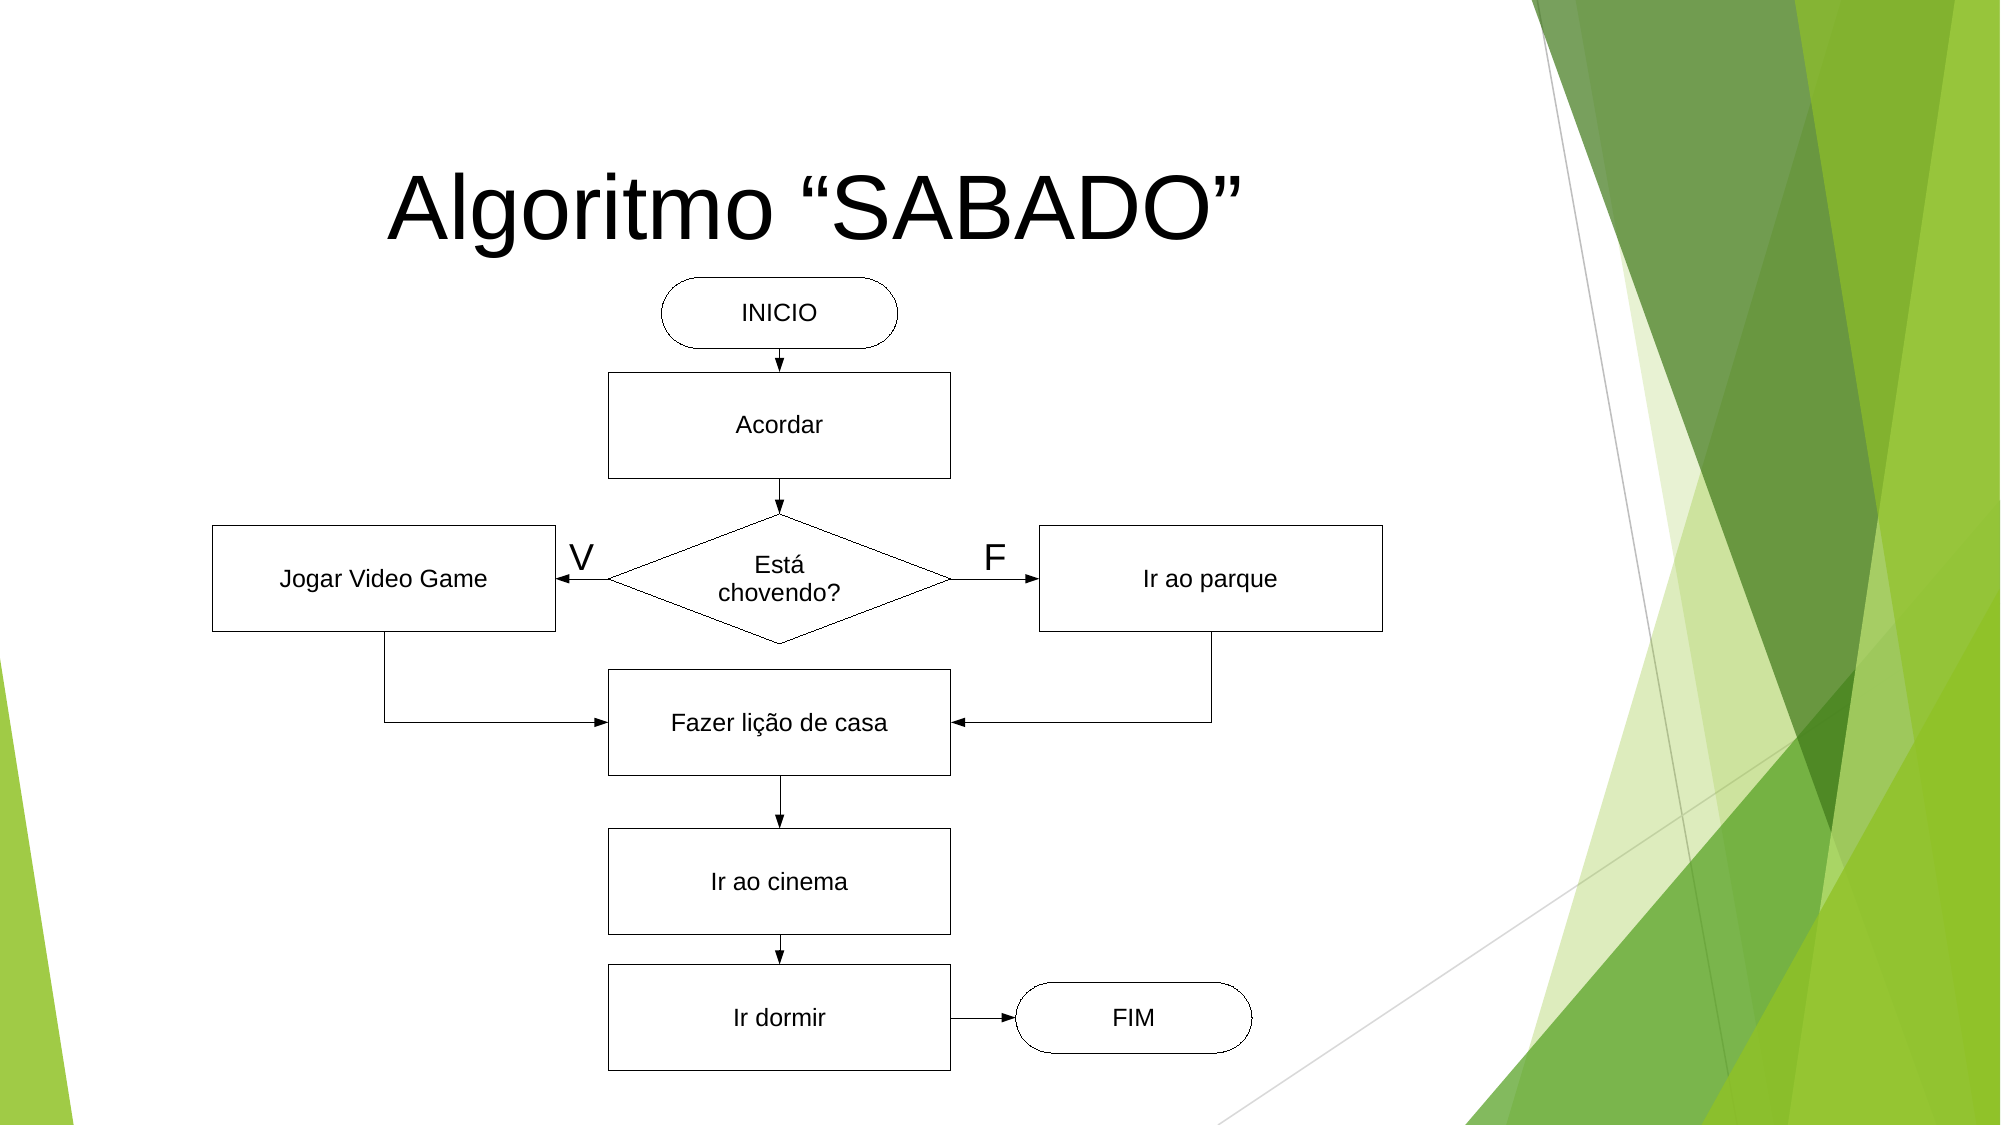

# Algoritmo “SABADO”
INICIO
Acordar
Está chovendo?
Jogar Video Game
Ir ao parque
Fazer lição de casa
Ir ao cinema
Ir dormir
FIM